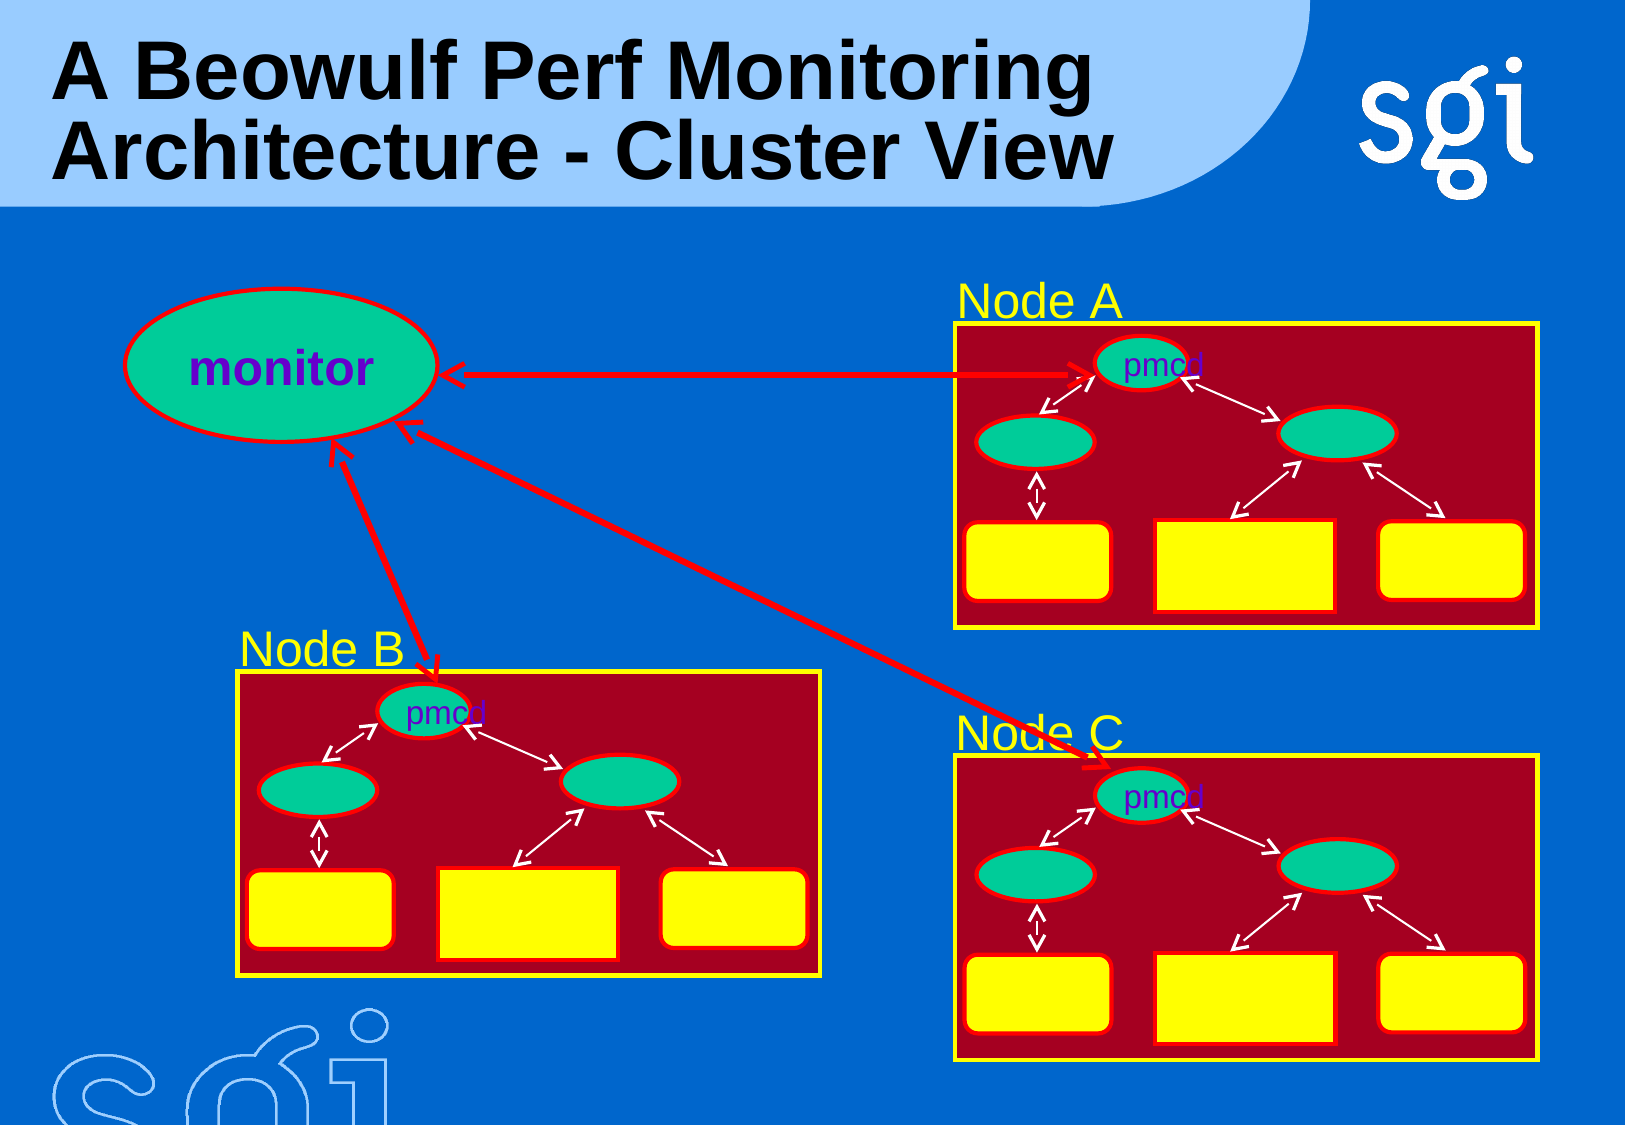

# A Beowulf Perf Monitoring Architecture - Cluster View
Node A
pmcd
monitor
Node B
pmcd
Node C
pmcd